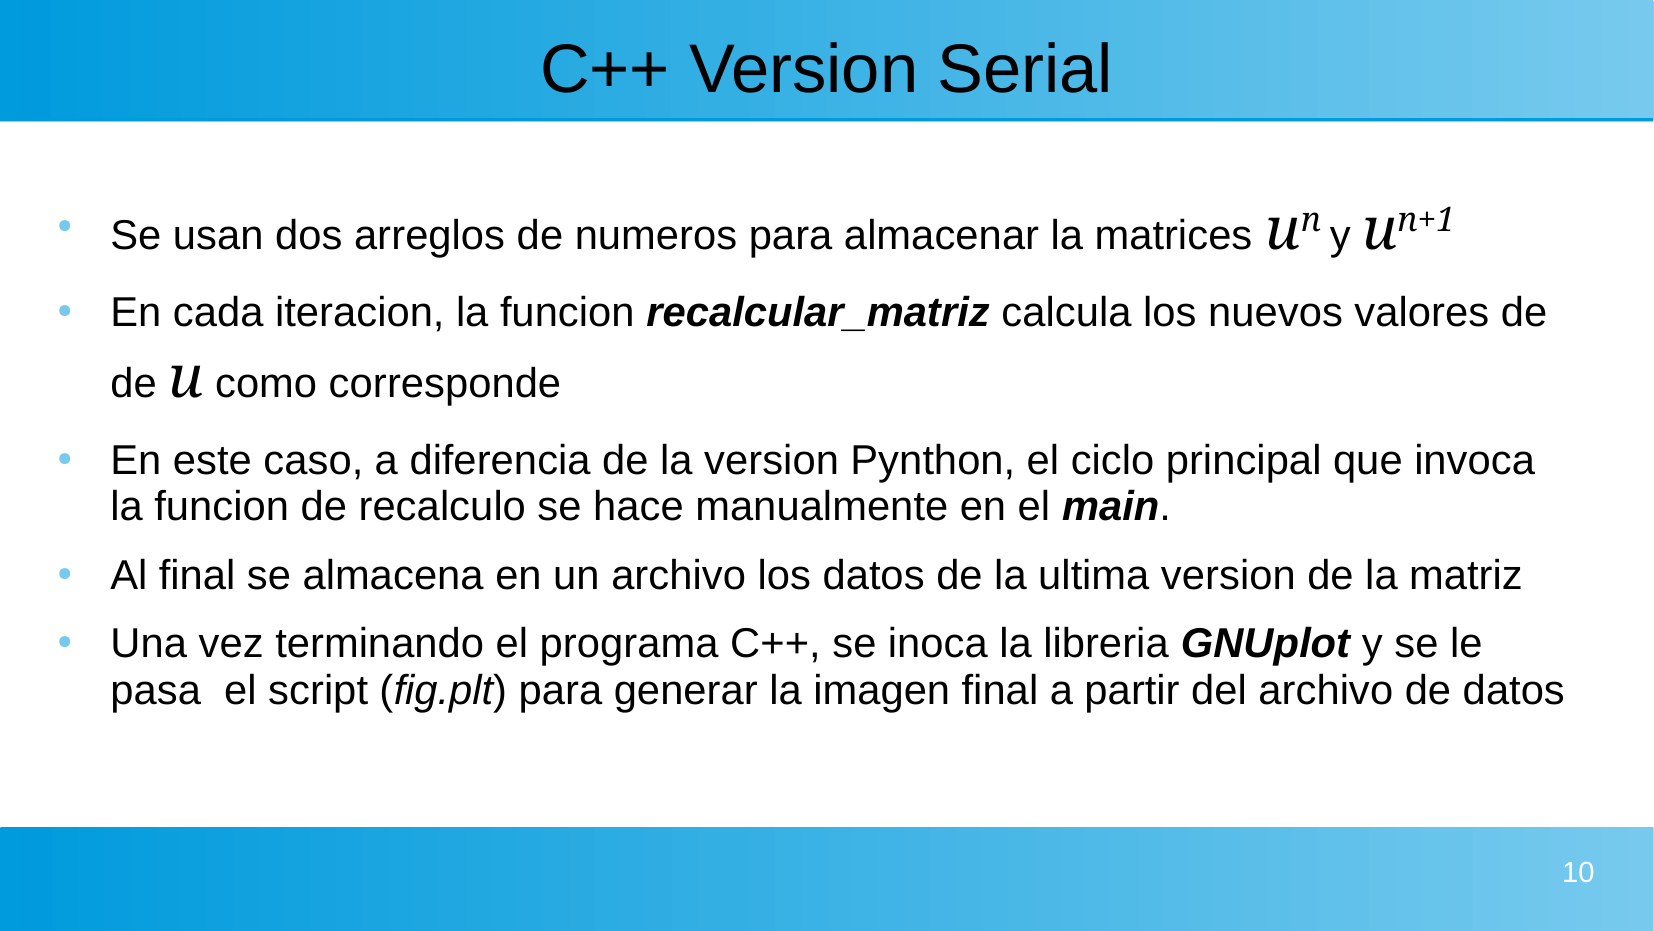

# C++ Version Serial
Se usan dos arreglos de numeros para almacenar la matrices un y un+1
En cada iteracion, la funcion recalcular_matriz calcula los nuevos valores de de u como corresponde
En este caso, a diferencia de la version Pynthon, el ciclo principal que invoca la funcion de recalculo se hace manualmente en el main.
Al final se almacena en un archivo los datos de la ultima version de la matriz
Una vez terminando el programa C++, se inoca la libreria GNUplot y se le pasa el script (fig.plt) para generar la imagen final a partir del archivo de datos
10